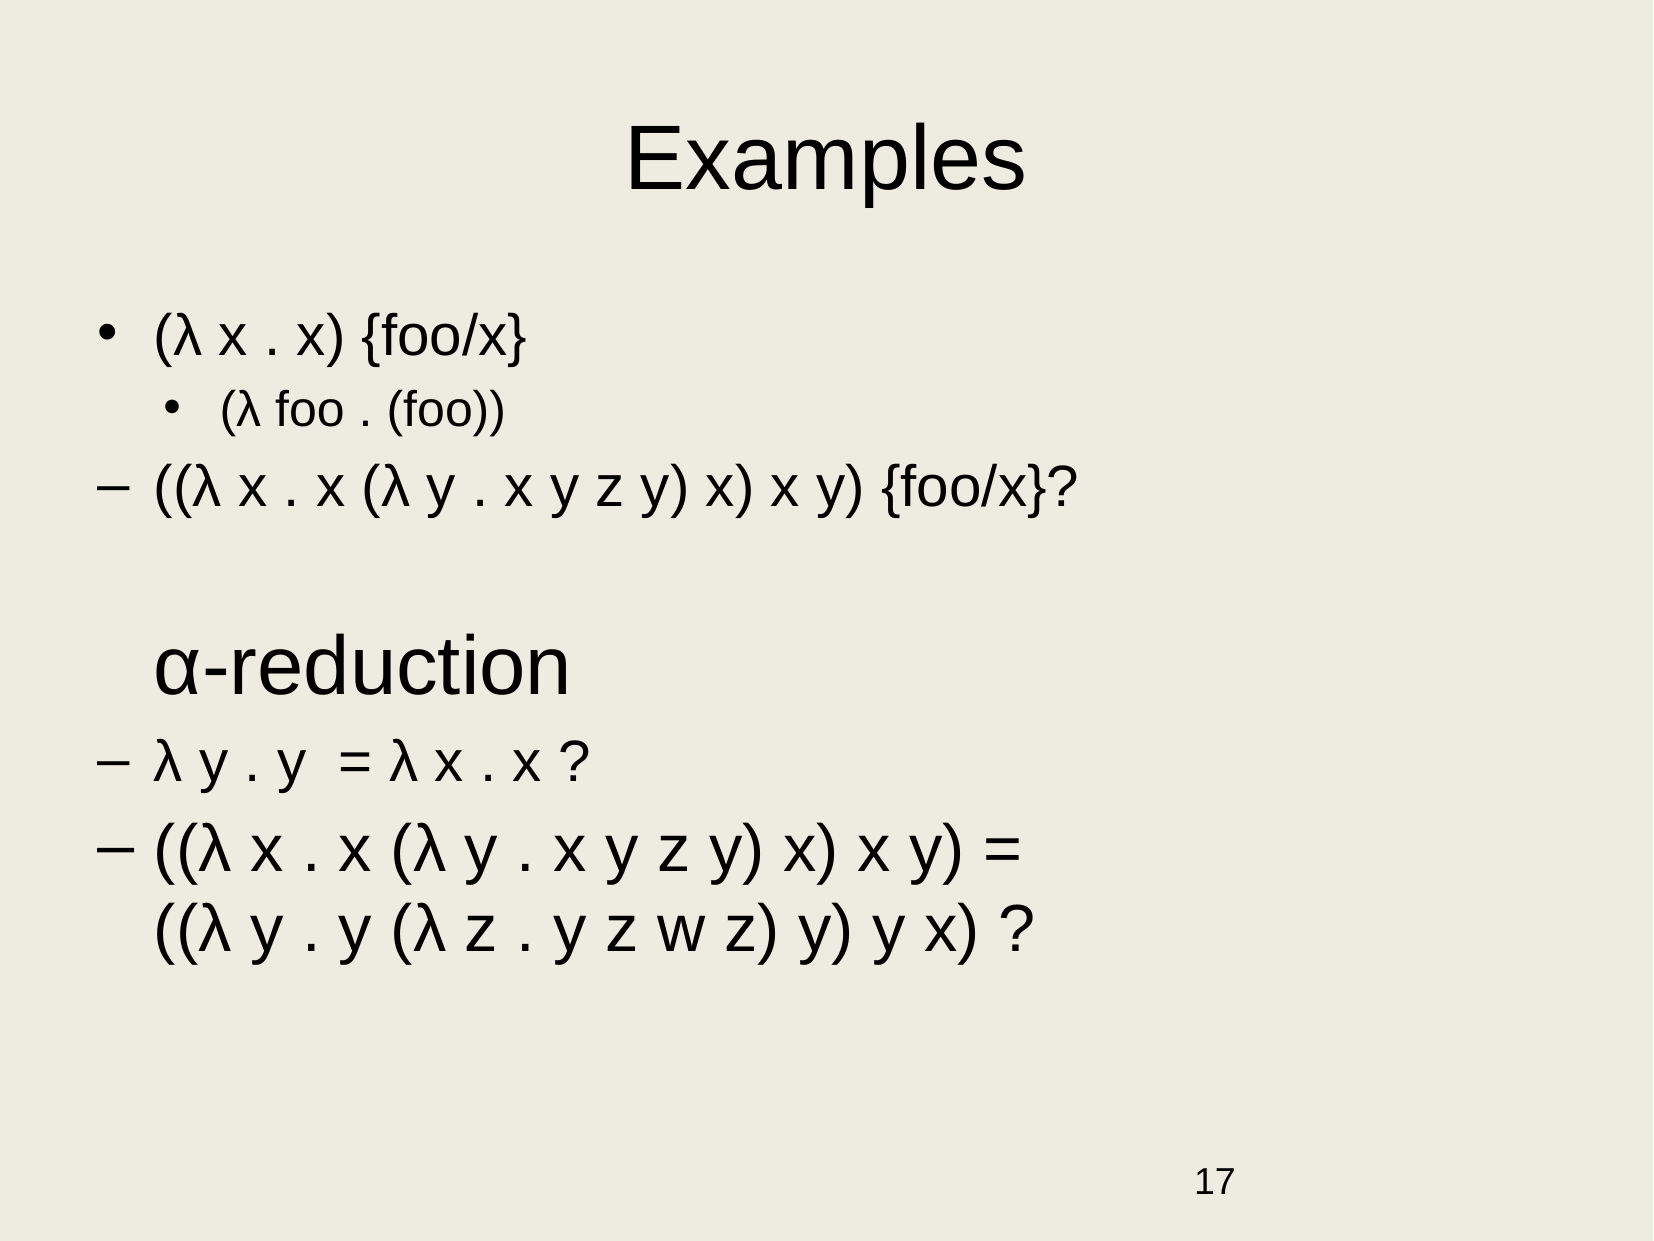

# Examples
(λ x . x) {foo/x}
(λ foo . (foo))
((λ x . x (λ y . x y z y) x) x y) {foo/x}?
α-reduction
λ y . y = λ x . x ?
((λ x . x (λ y . x y z y) x) x y) =
((λ y . y (λ z . y z w z) y) y x) ?